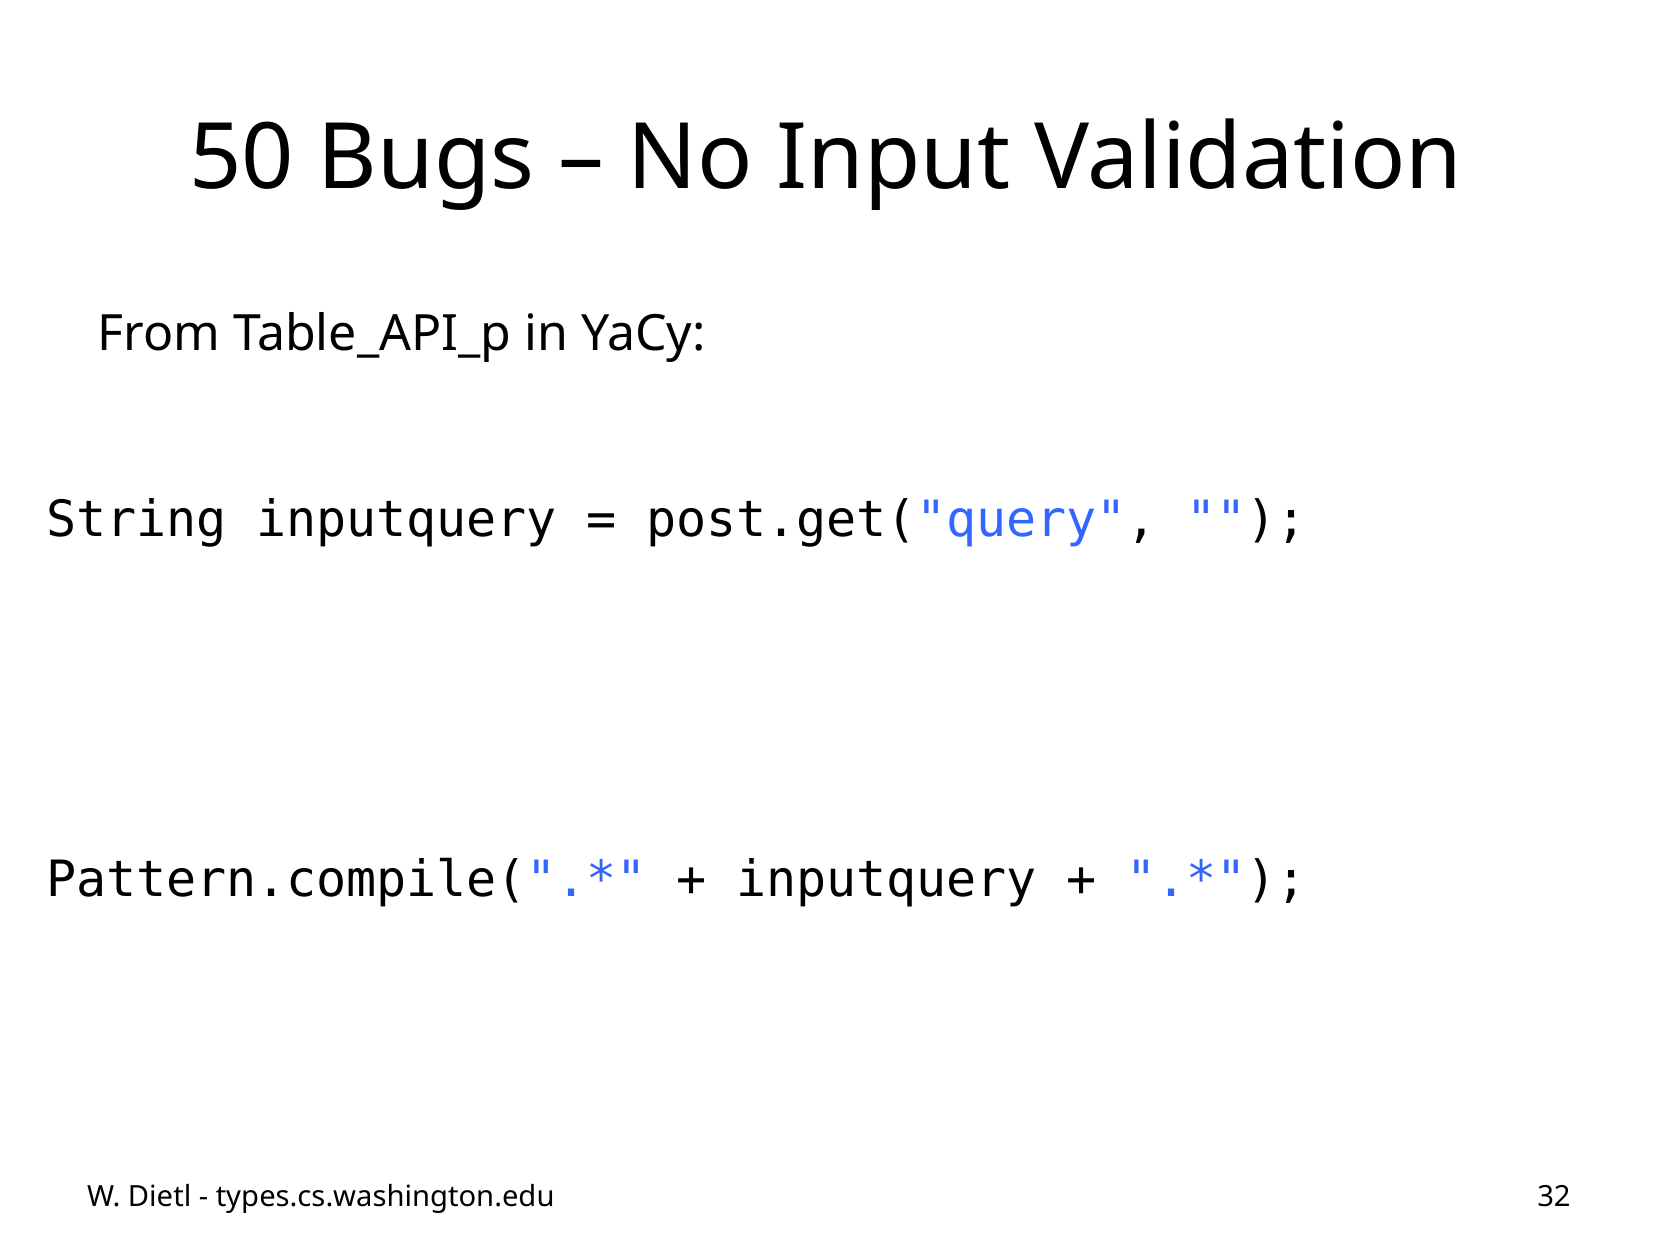

# 50 Bugs – No Input Validation
From Table_API_p in YaCy:
String inputquery = post.get("query", "");
Pattern.compile(".*" + inputquery + ".*");
W. Dietl - types.cs.washington.edu
32